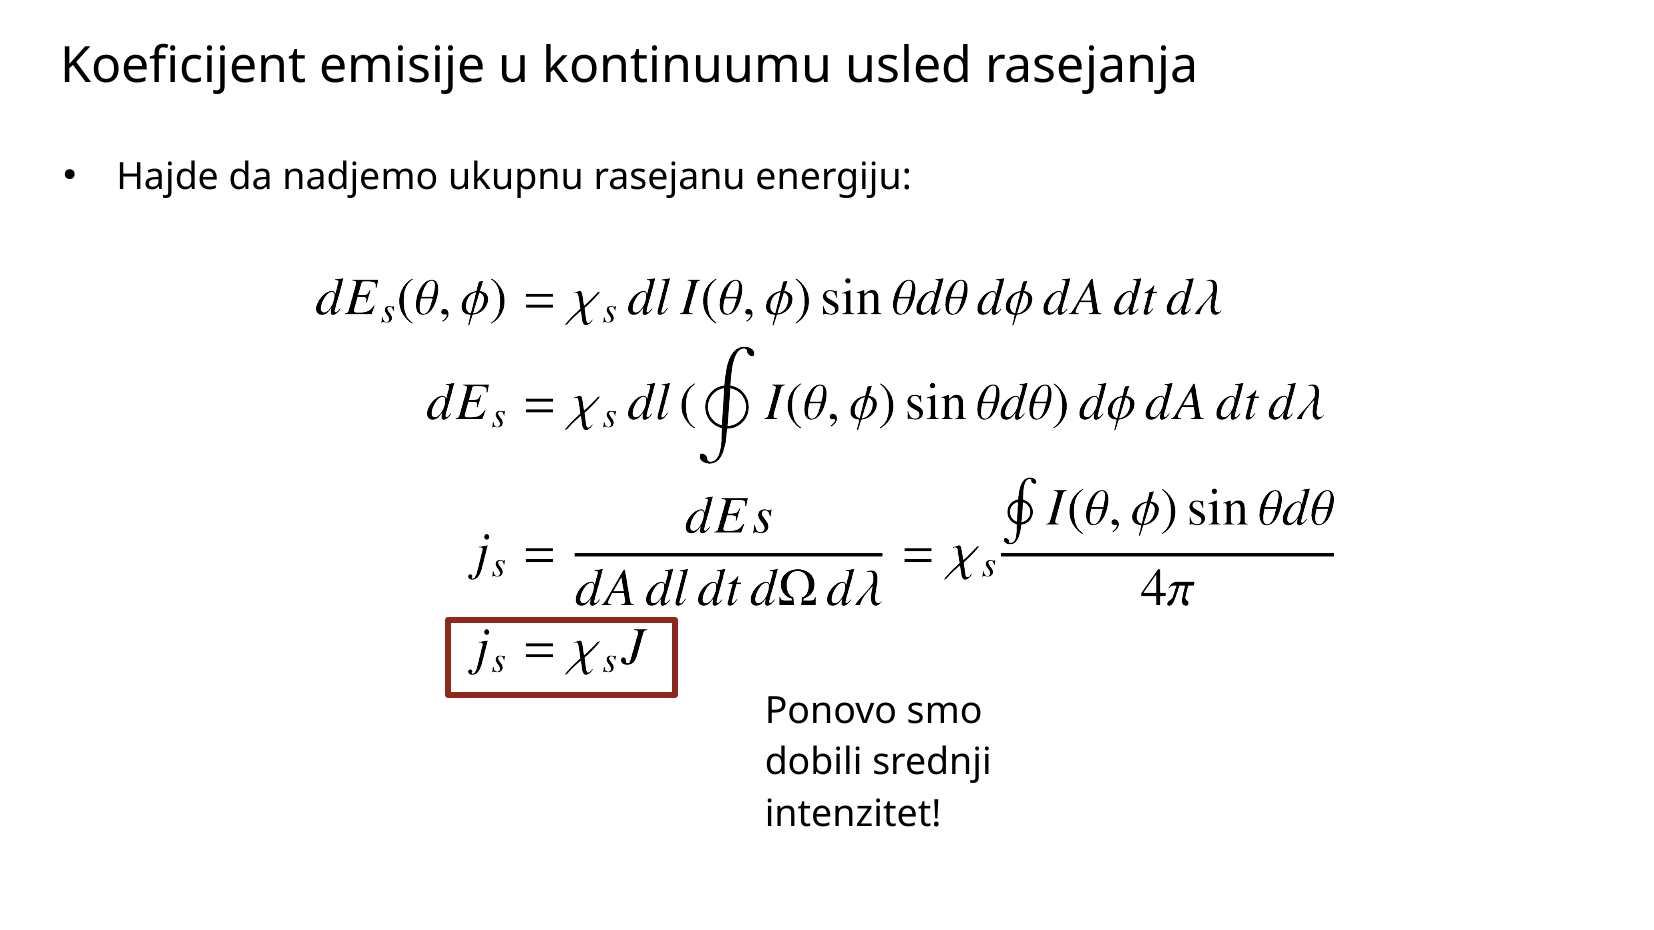

# Koeficijent emisije u kontinuumu usled rasejanja
Hajde da nadjemo ukupnu rasejanu energiju:
Ponovo smo dobili srednji intenzitet!